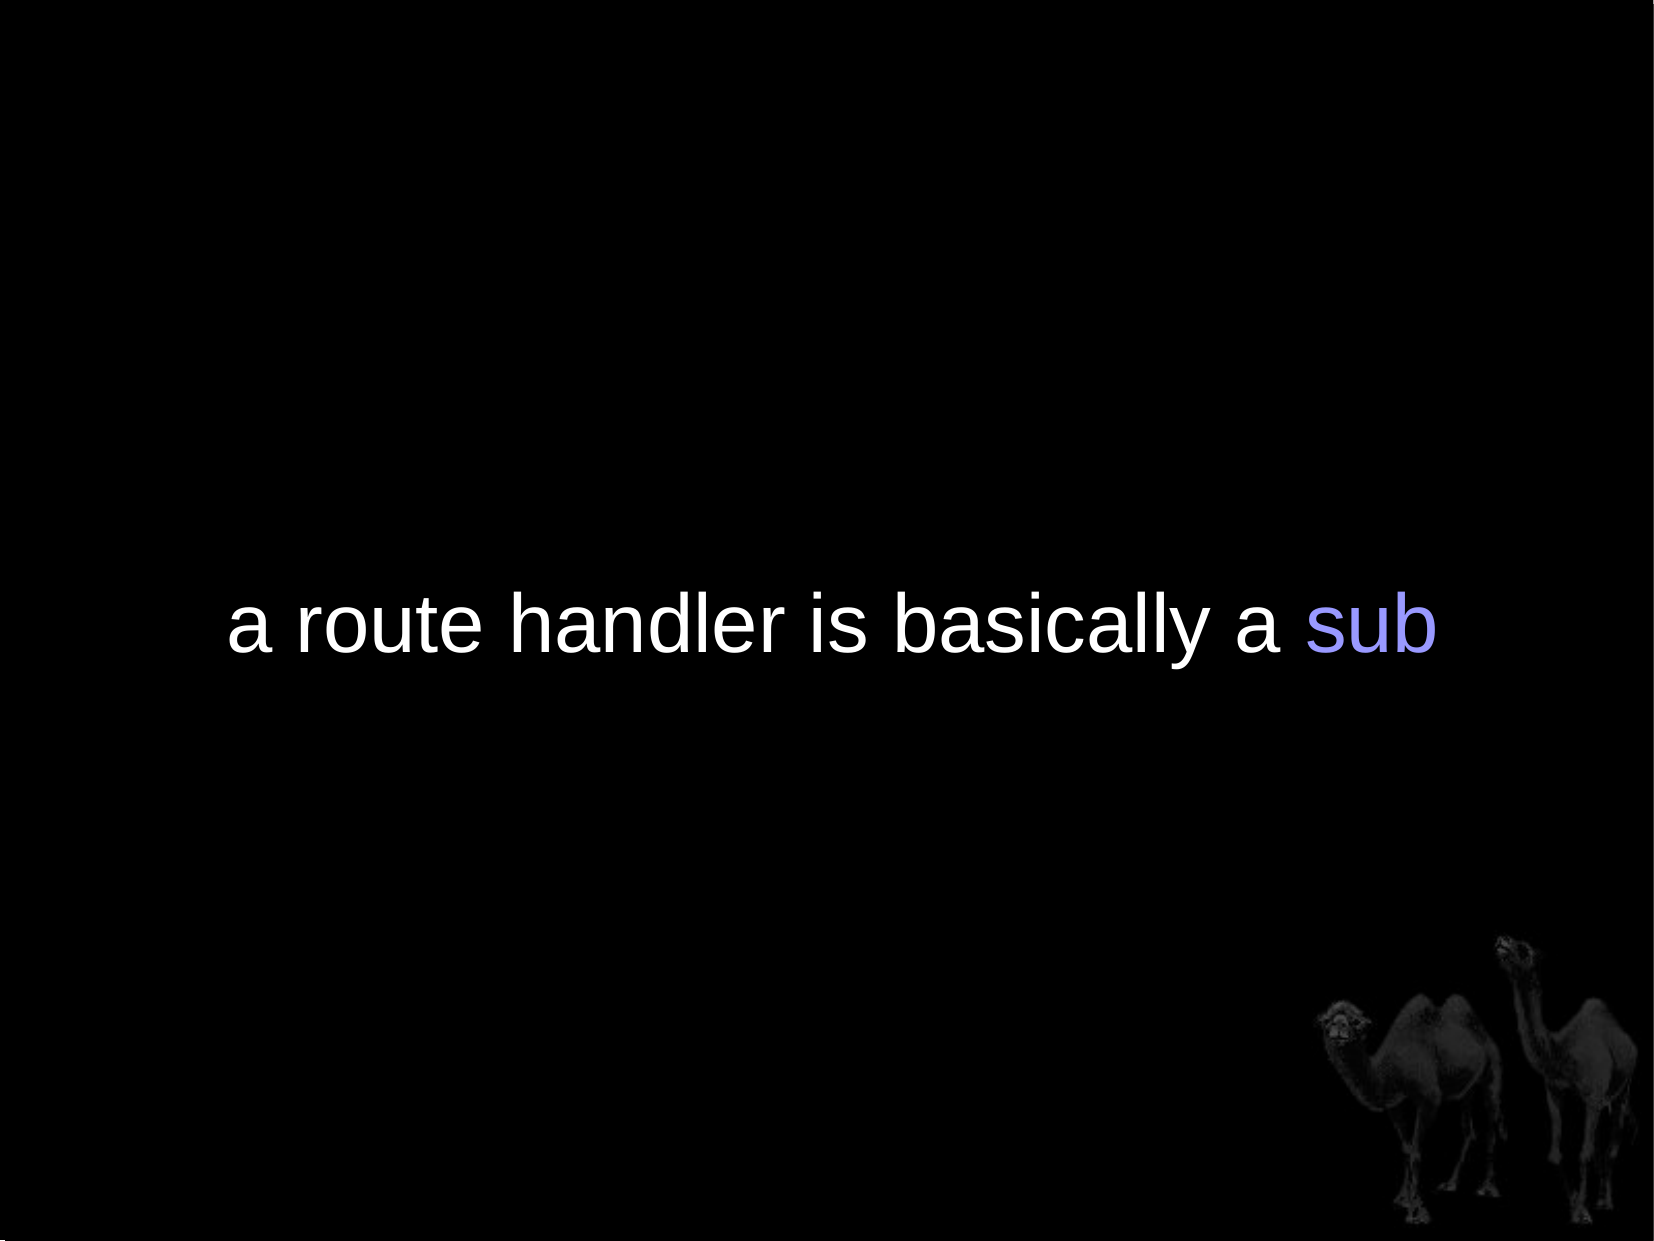

# a route handler is basically a sub